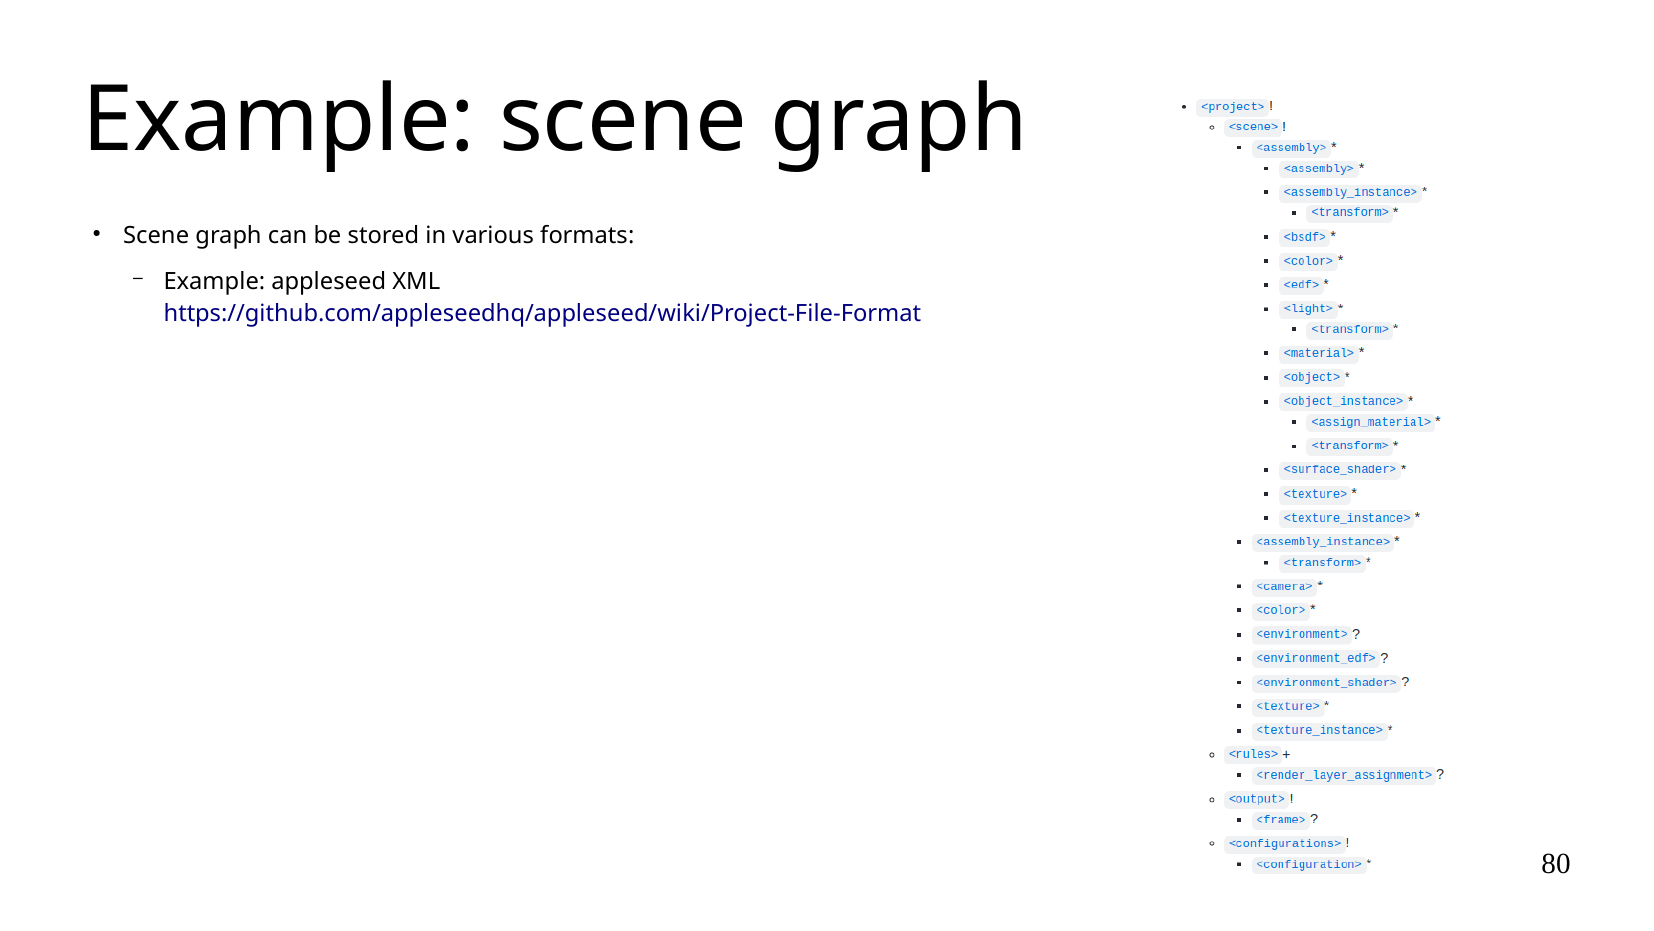

# Example: scene graph
Scene graph can be stored in various formats:
Example: appleseed XML https://github.com/appleseedhq/appleseed/wiki/Project-File-Format
80